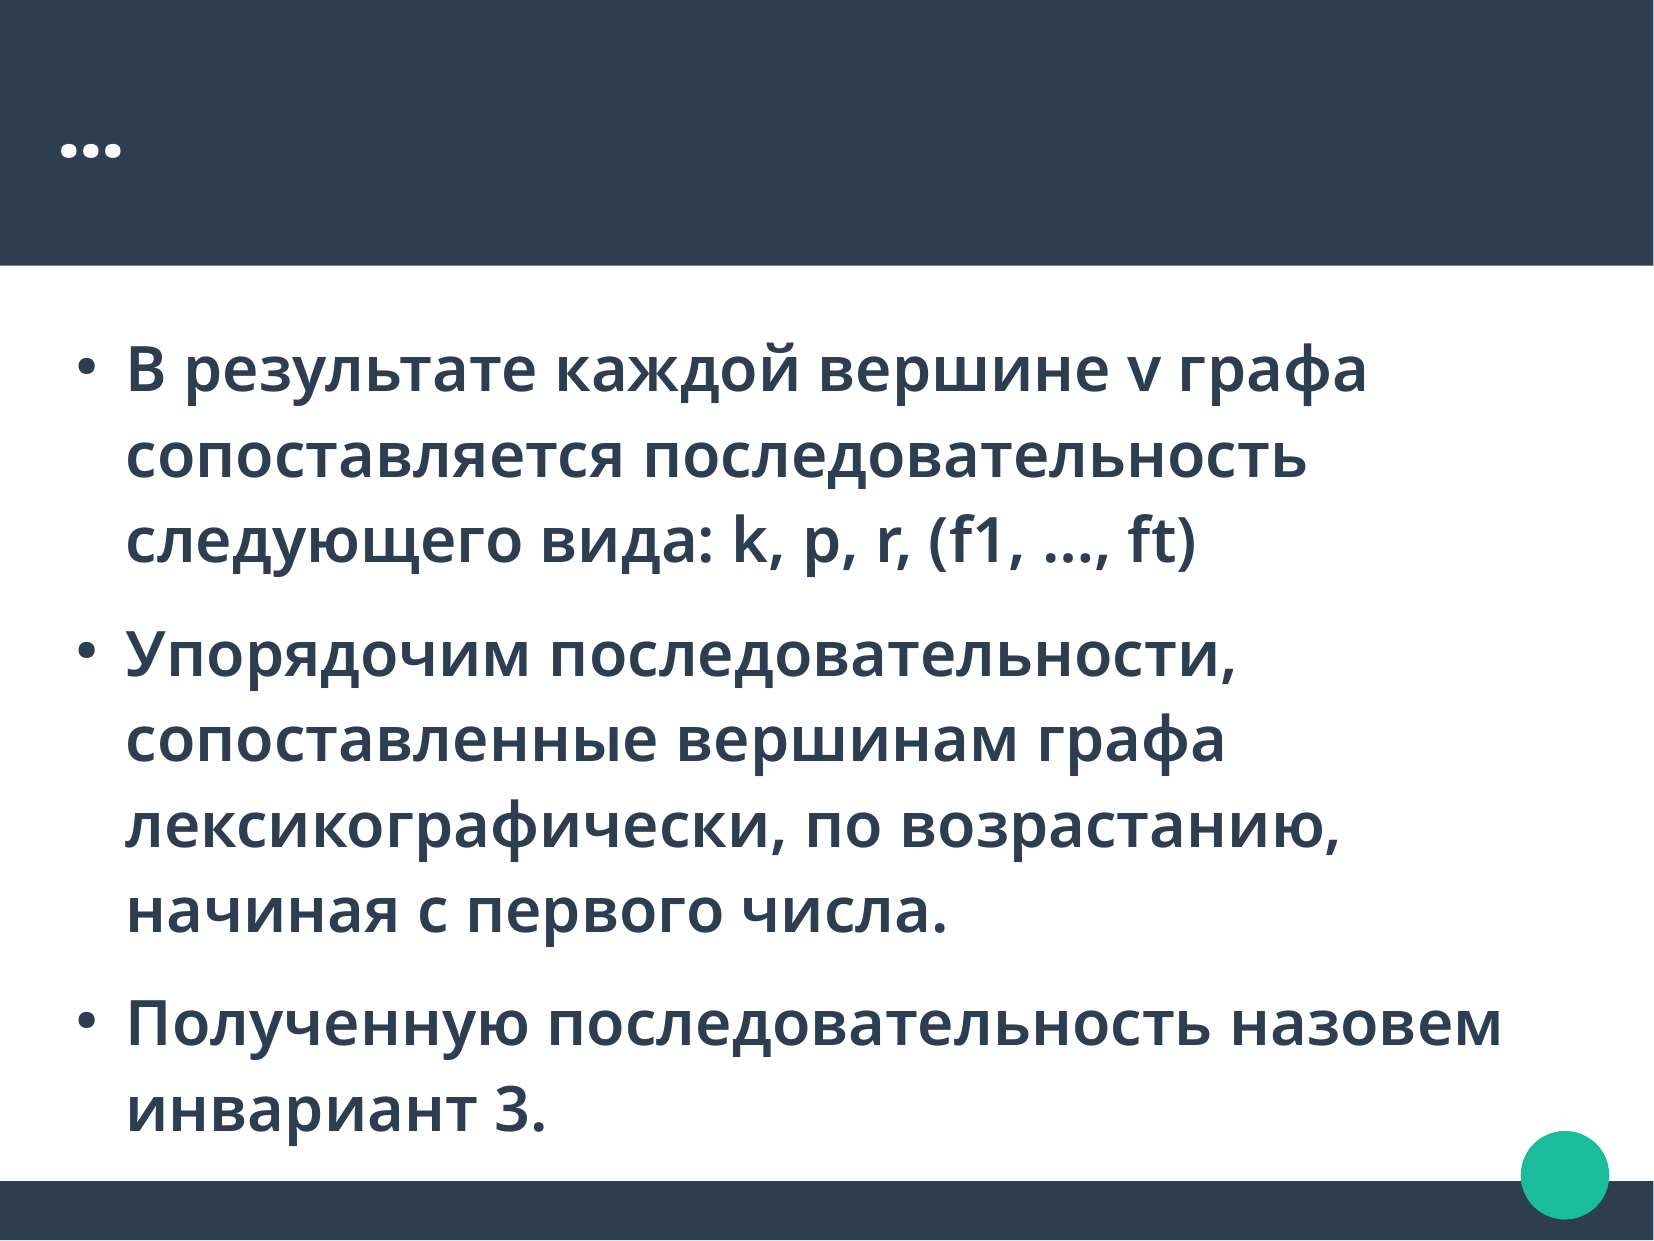

# ...
В результате каждой вершине v графа сопоставляется последовательность следующего вида: k, p, r, (f1, …, ft)
Упорядочим последовательности, сопоставленные вершинам графа лексикографически, по возрастанию, начиная с первого числа.
Полученную последовательность назовем инвариант 3.